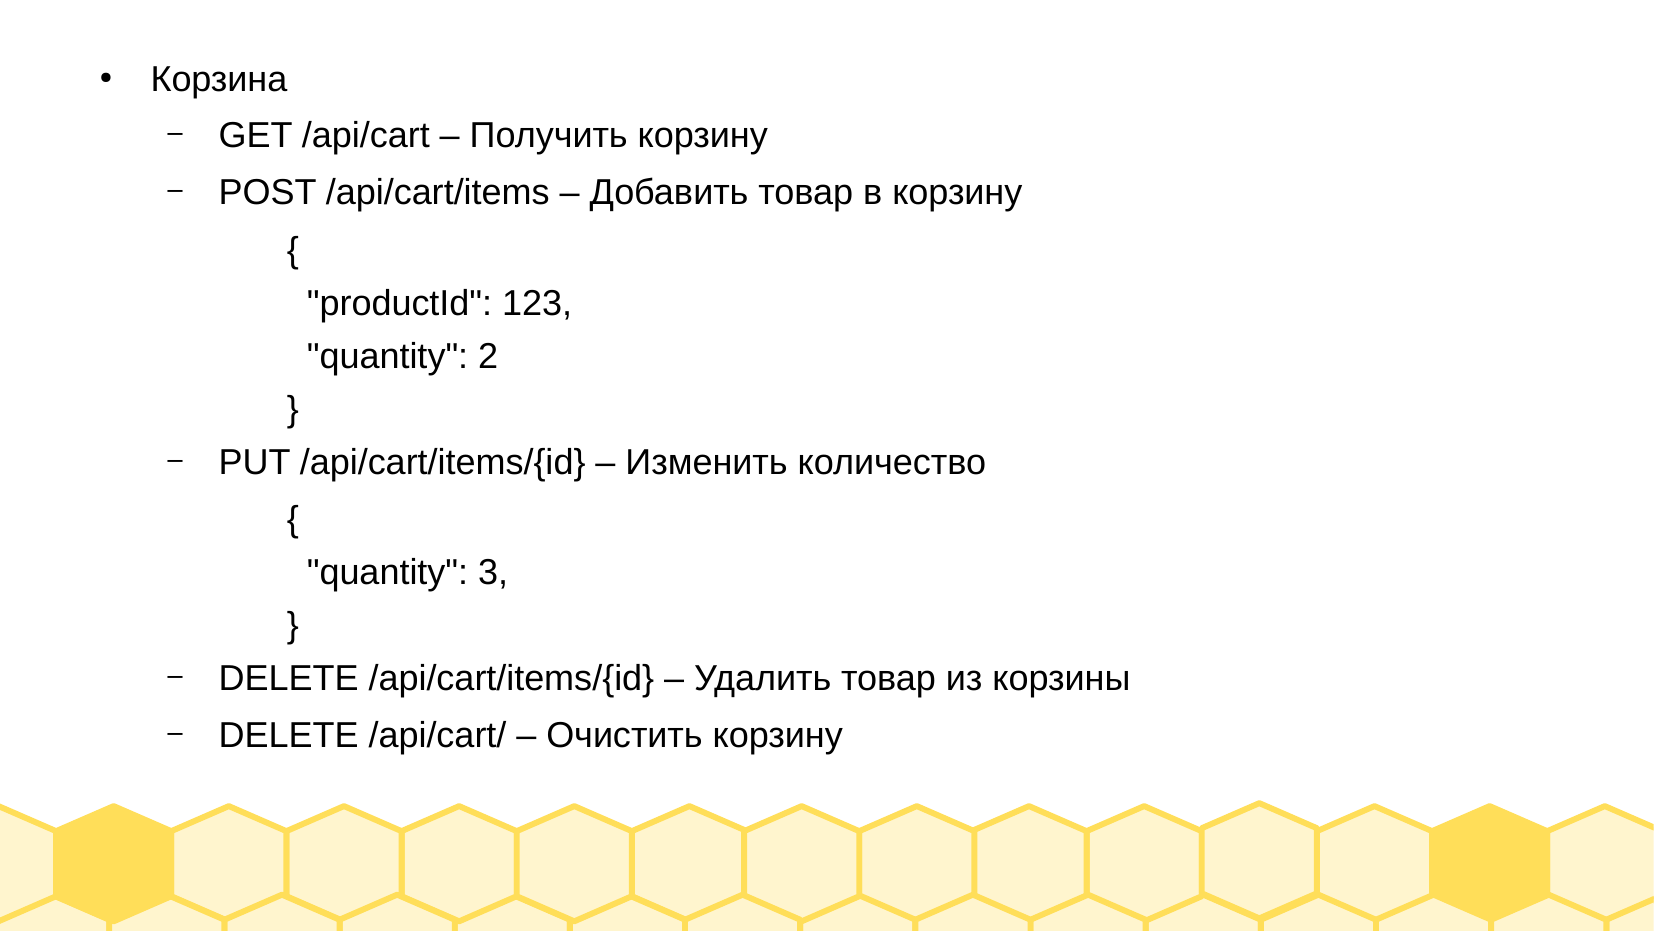

# Корзина
GET /api/cart – Получить корзину
POST /api/cart/items – Добавить товар в корзину
{
 "productId": 123,
 "quantity": 2
}
PUT /api/cart/items/{id} – Изменить количество
{
 "quantity": 3,
}
DELETE /api/cart/items/{id} – Удалить товар из корзины
DELETE /api/cart/ – Очистить корзину